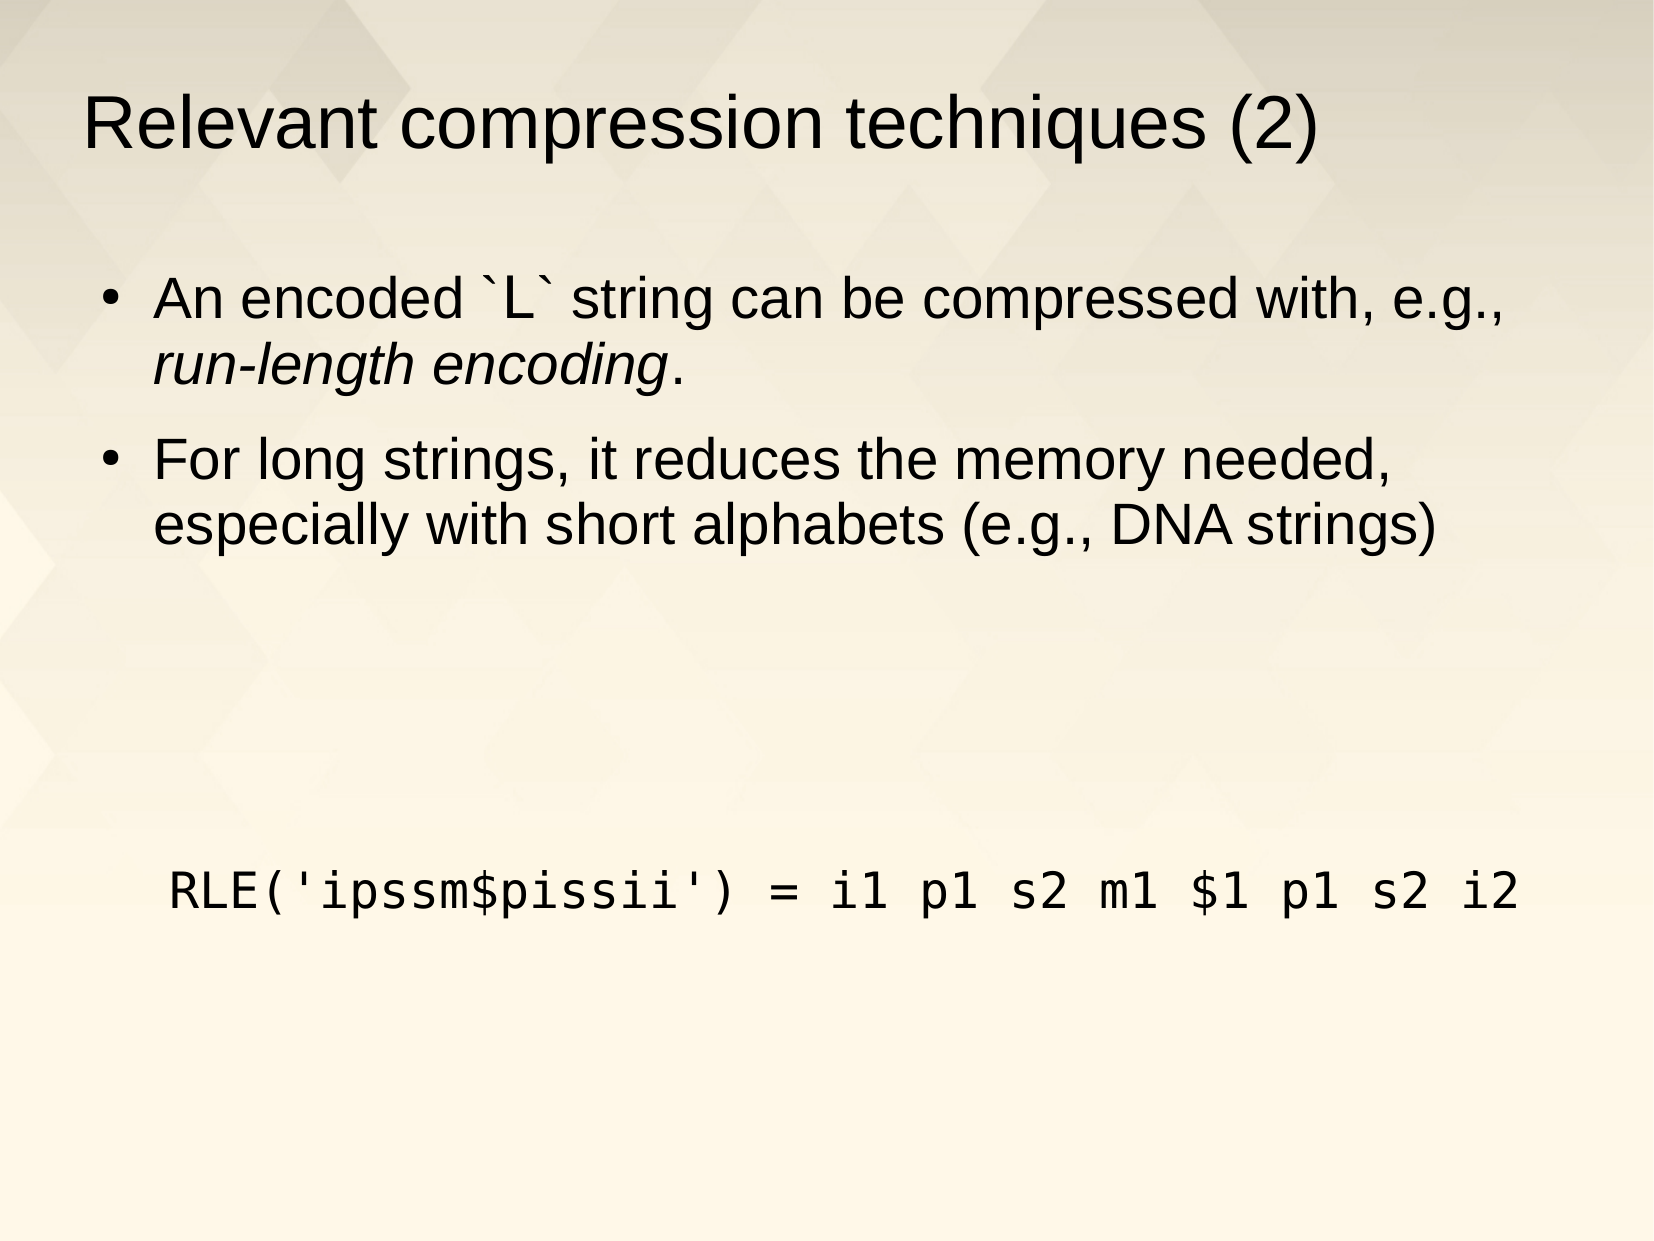

# Relevant compression techniques (2)
An encoded `L` string can be compressed with, e.g., run-length encoding.
For long strings, it reduces the memory needed, especially with short alphabets (e.g., DNA strings)
RLE('ipssm$pissii') = i1 p1 s2 m1 $1 p1 s2 i2